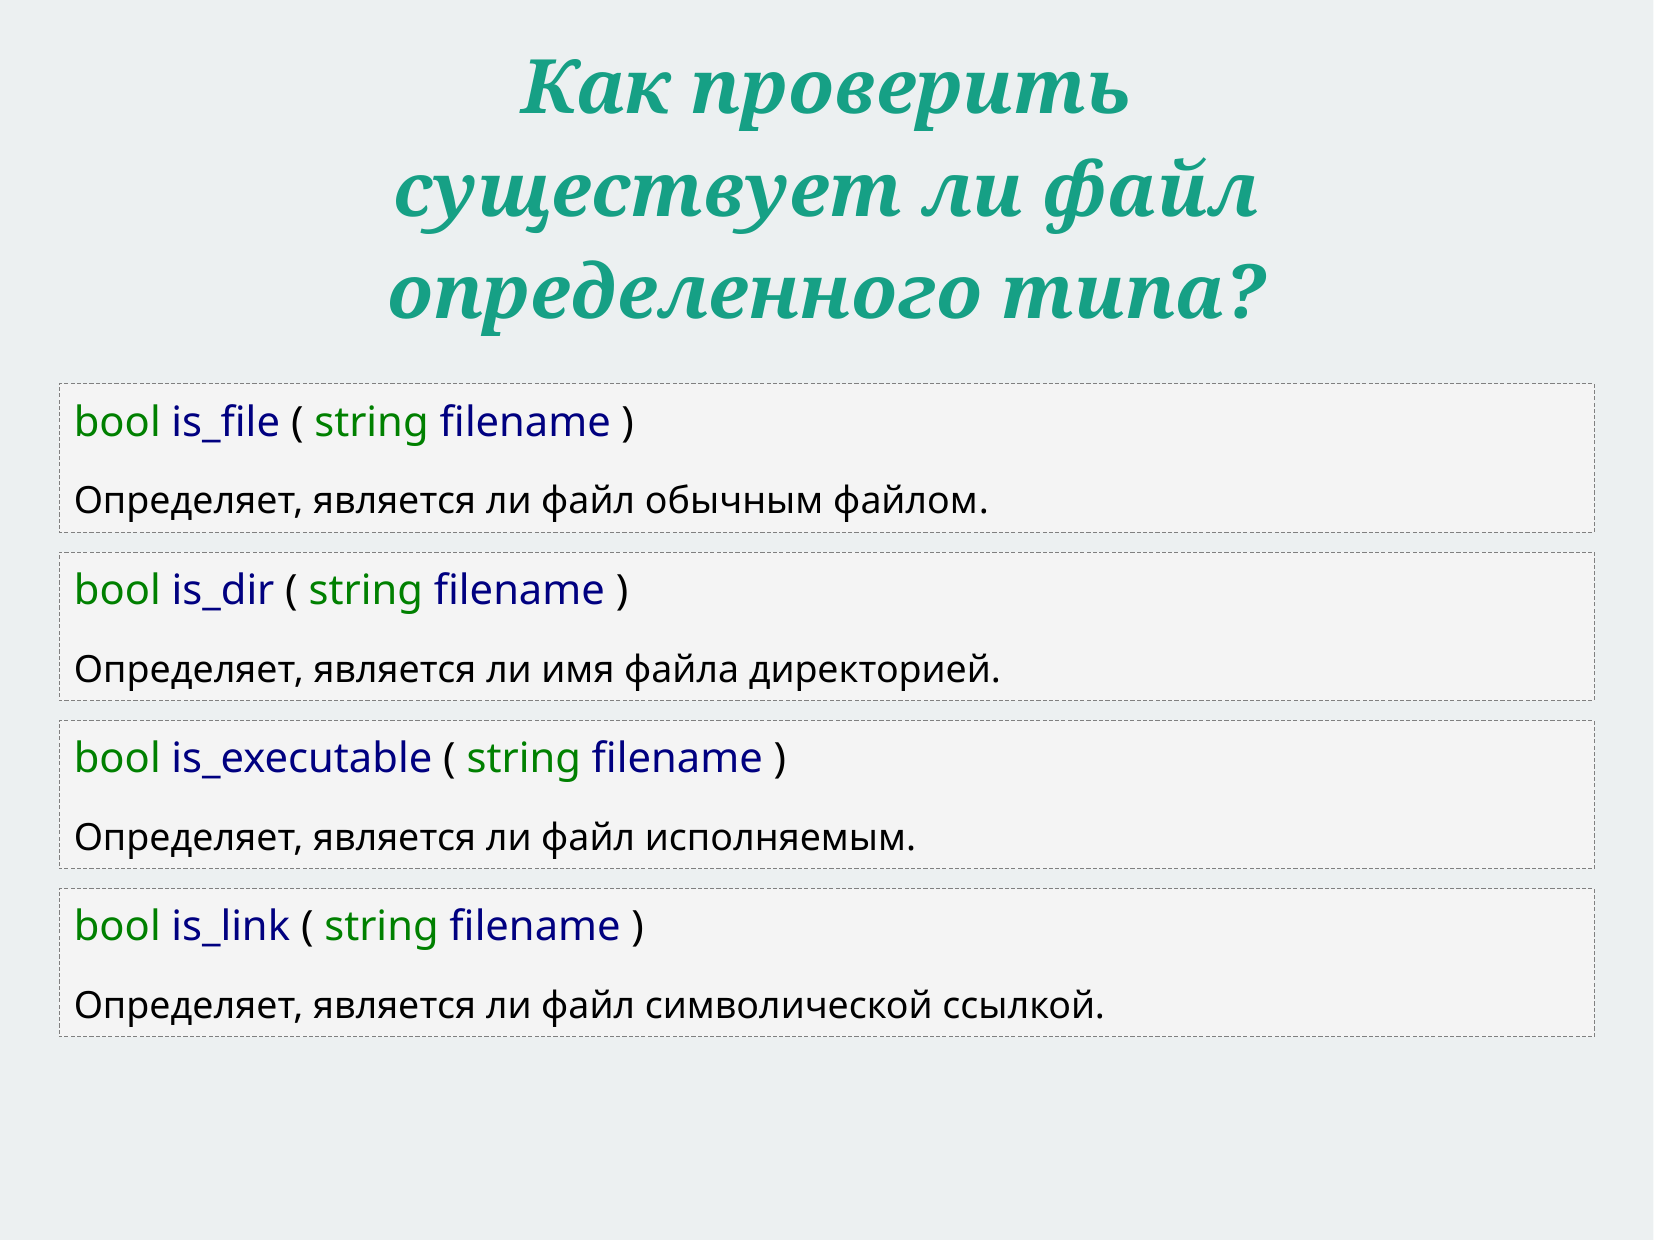

# Как проверить существует ли файл определенного типа?
bool is_file ( string filename )
Определяет, является ли файл обычным файлом.
bool is_dir ( string filename )
Определяет, является ли имя файла директорией.
bool is_executable ( string filename )
Определяет, является ли файл исполняемым.
bool is_link ( string filename )
Определяет, является ли файл символической ссылкой.